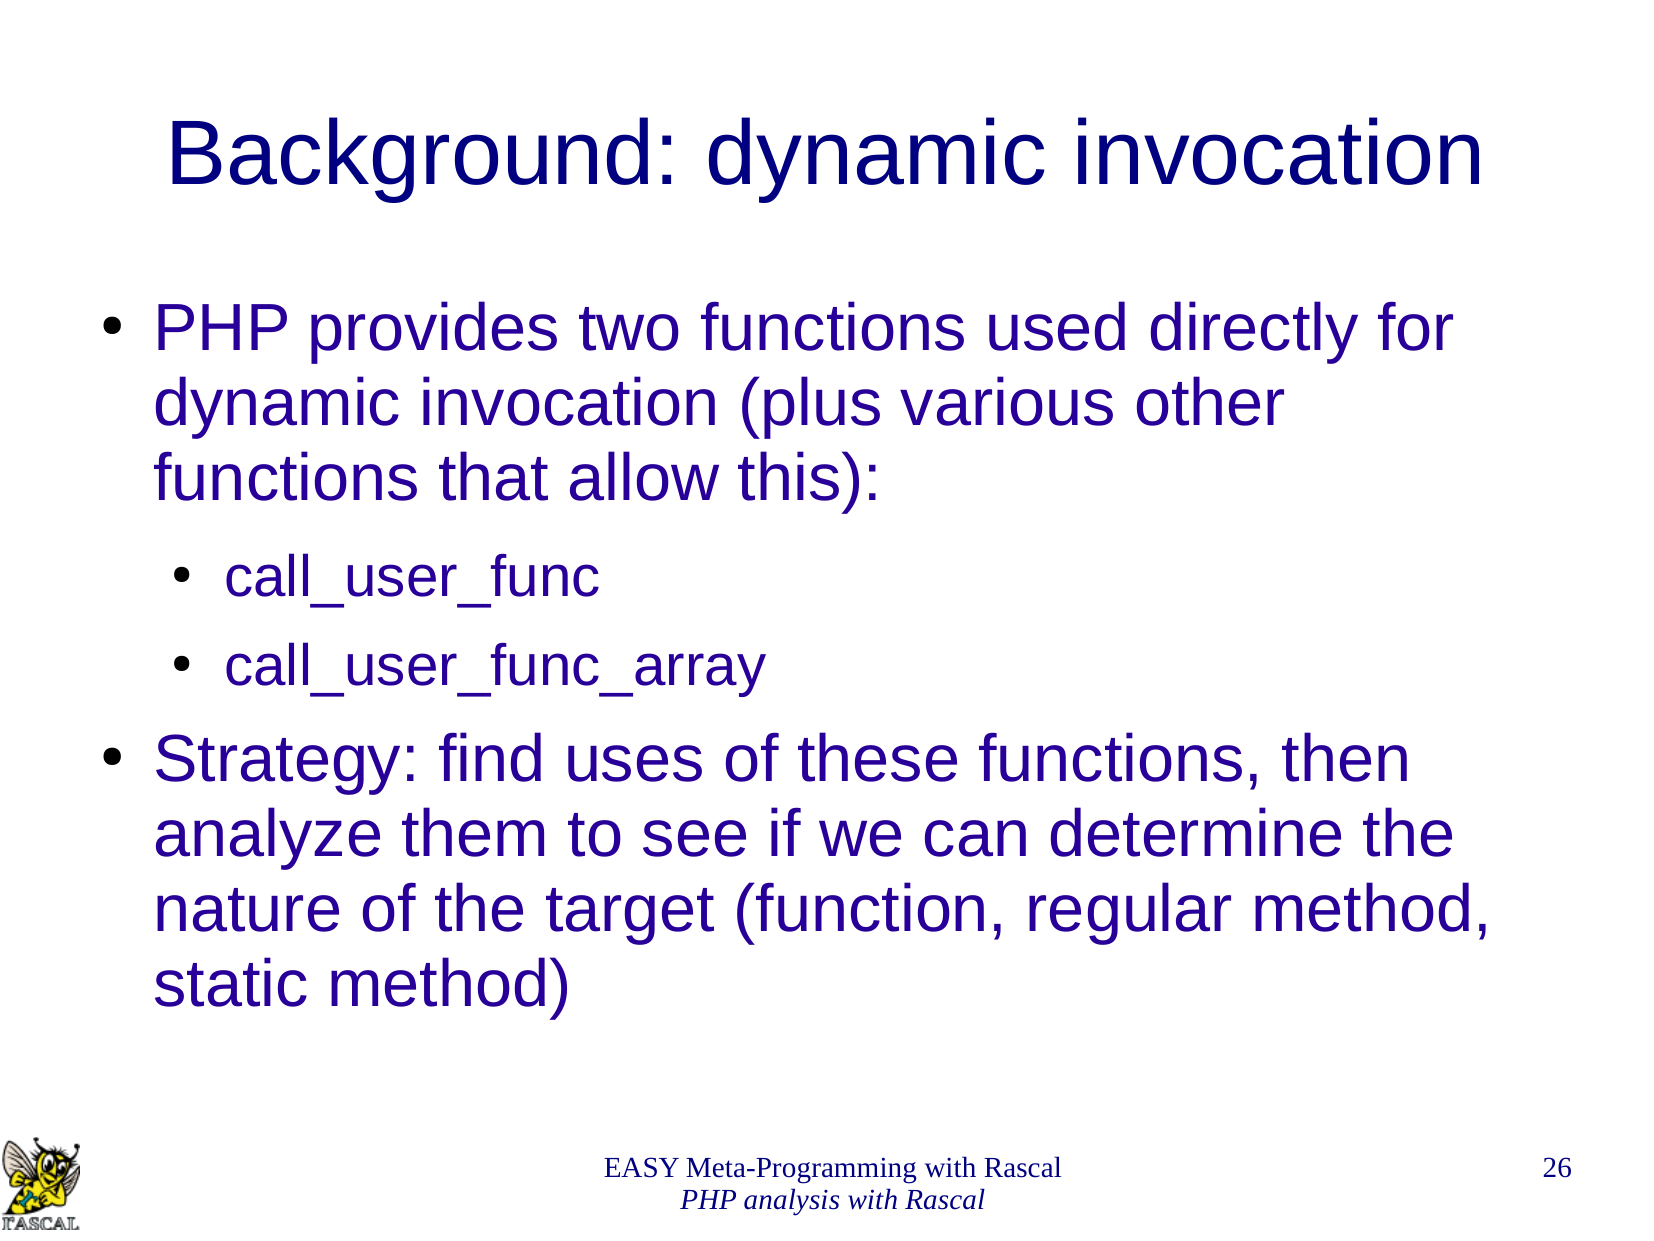

# Background: dynamic invocation
PHP provides two functions used directly for dynamic invocation (plus various other functions that allow this):
call_user_func
call_user_func_array
Strategy: find uses of these functions, then analyze them to see if we can determine the nature of the target (function, regular method, static method)
26